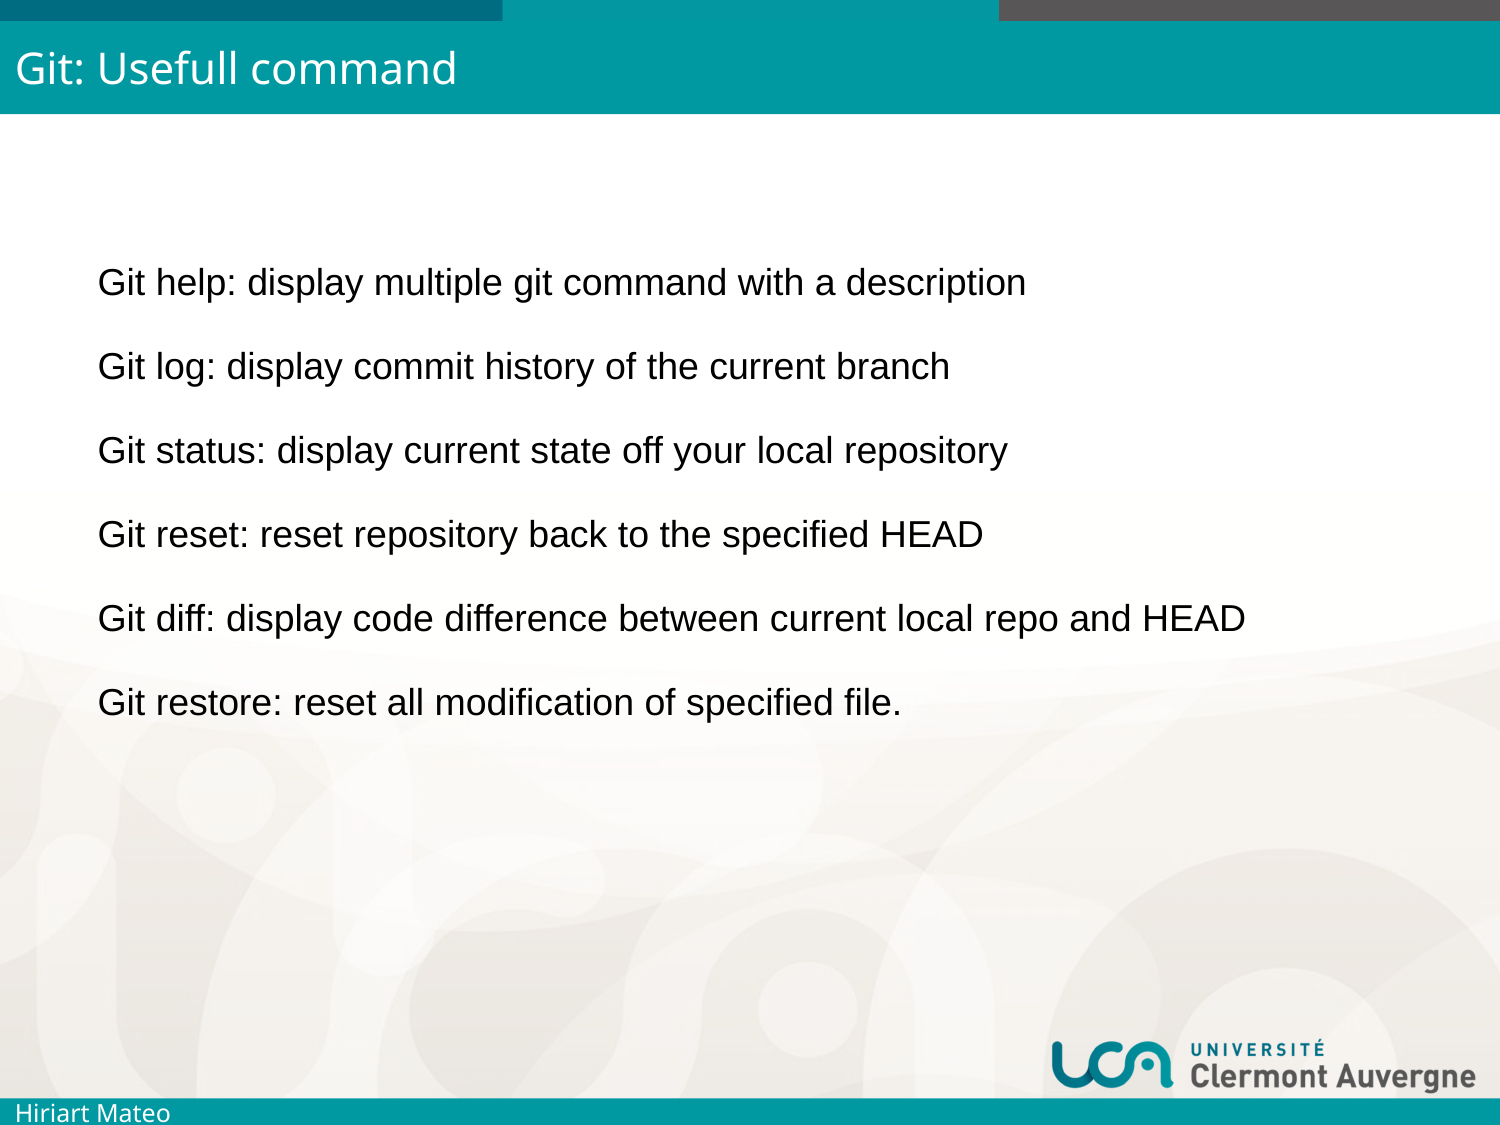

Git: Usefull command
Git help: display multiple git command with a description
Git log: display commit history of the current branch
Git status: display current state off your local repository
Git reset: reset repository back to the specified HEAD
Git diff: display code difference between current local repo and HEAD
Git restore: reset all modification of specified file.
Hiriart Mateo